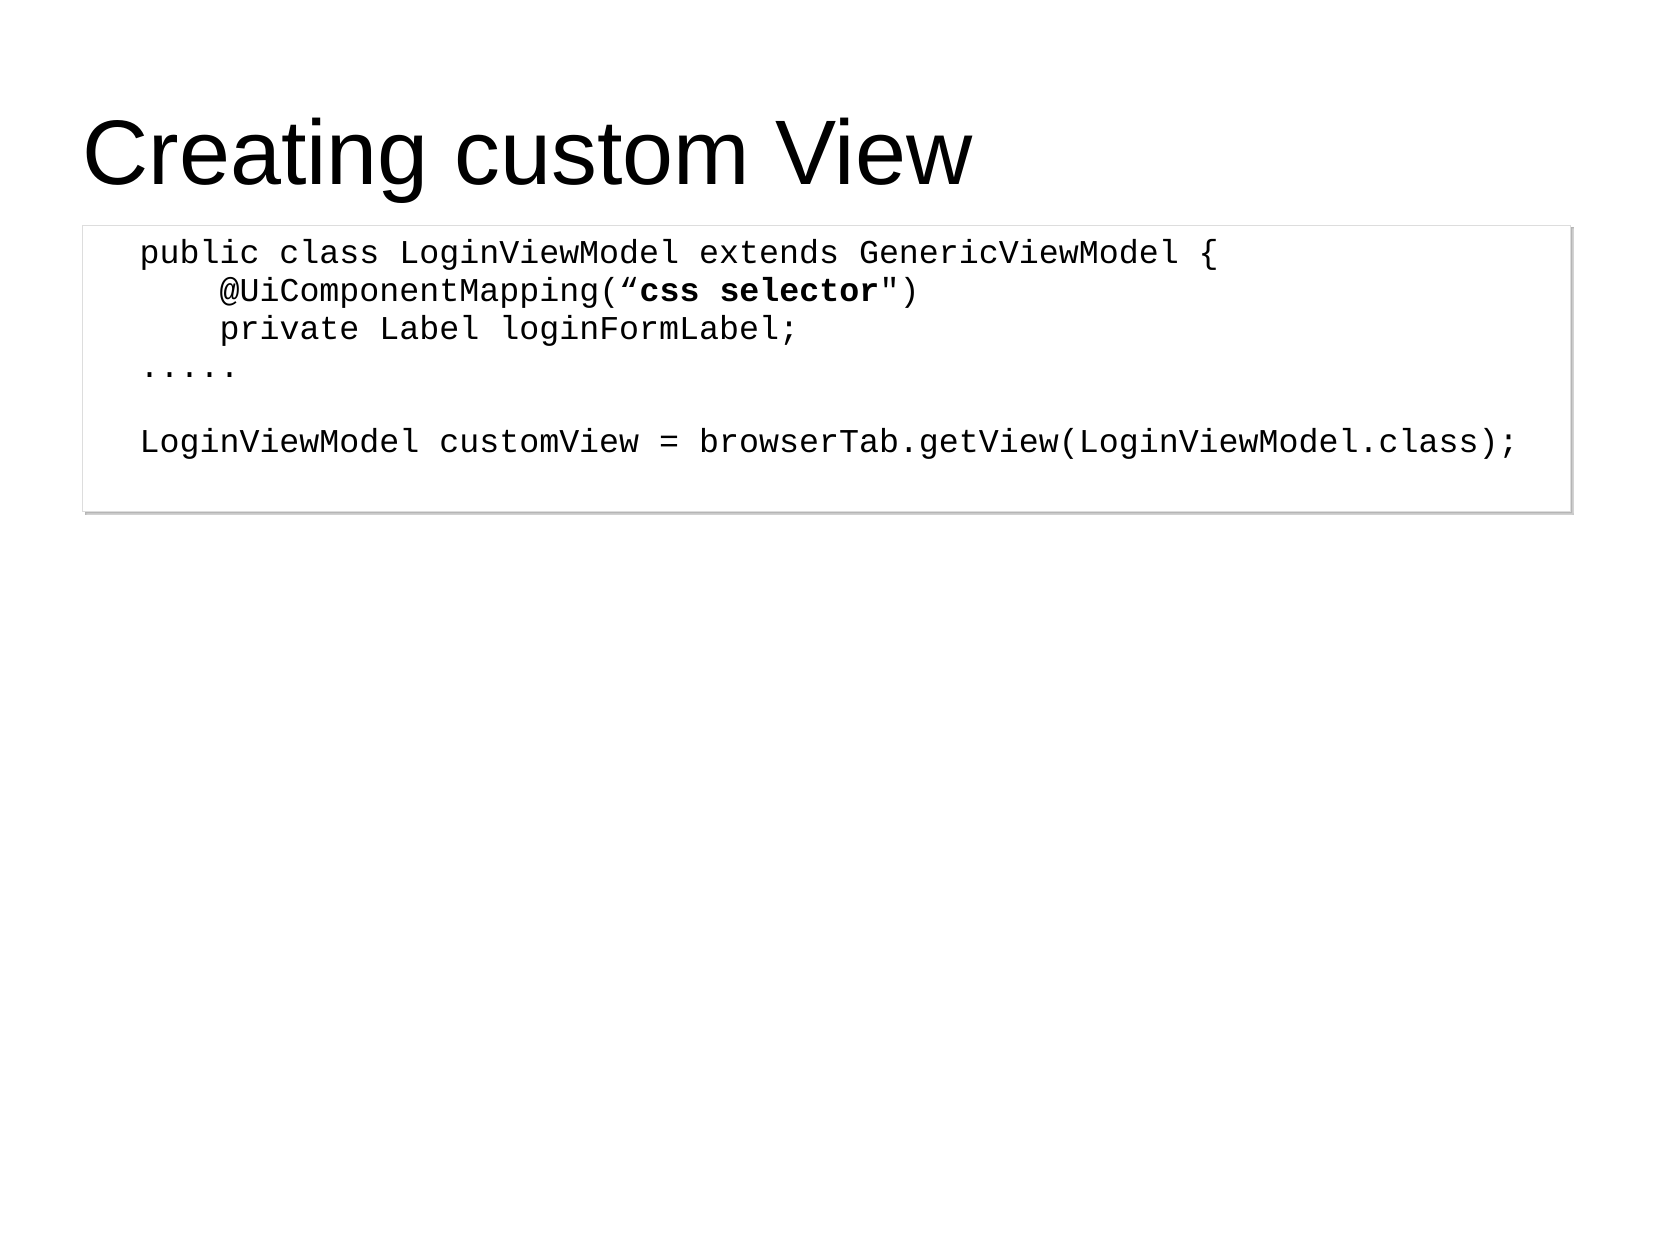

# Creating custom View
public class LoginViewModel extends GenericViewModel {
 @UiComponentMapping(“css selector")
 private Label loginFormLabel;
.....
LoginViewModel customView = browserTab.getView(LoginViewModel.class);